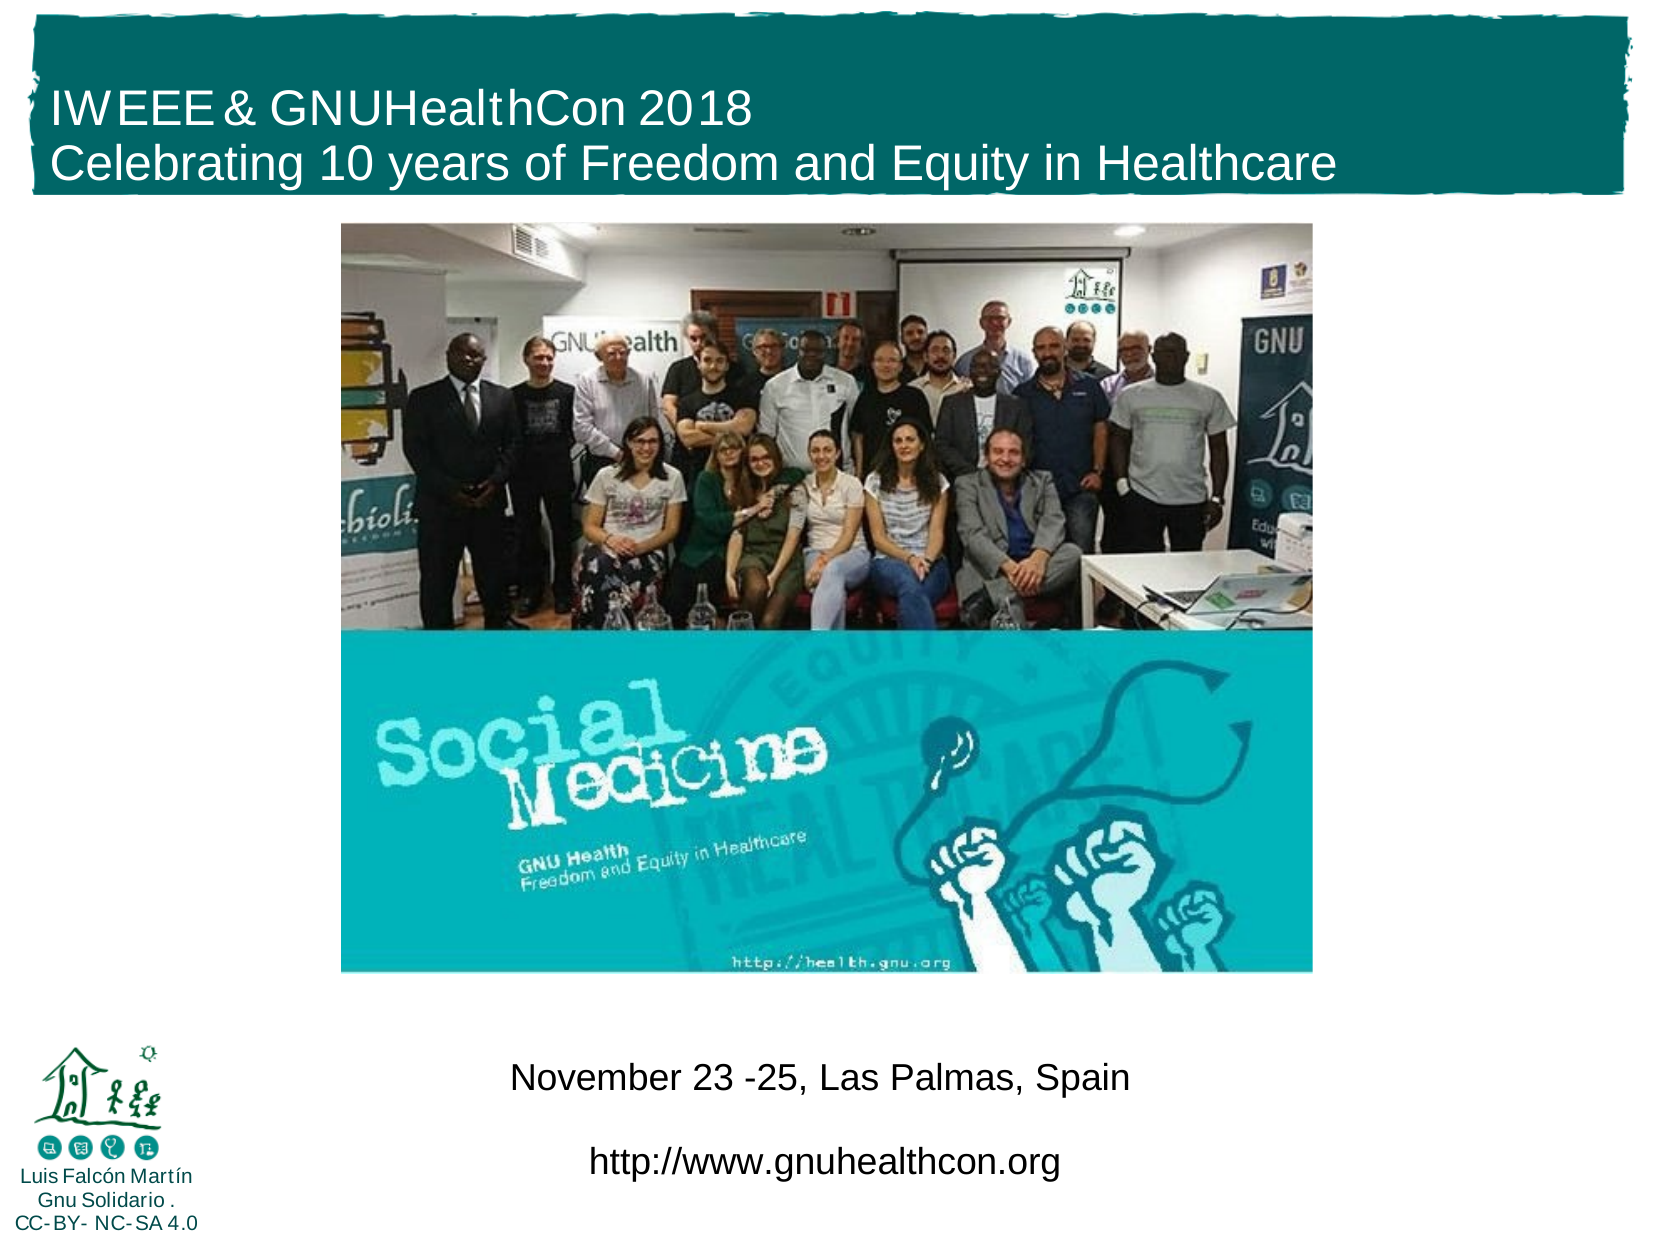

IWEEE&GNUHealthCon2018
Celebrating 10 years of Freedom and Equity in Healthcare
November 23 -25, Las Palmas, Spain http://www.gnuhealthcon.org
LuisFalcónMartín
GnuSolidario.
CC-BY-NC-SA4.0